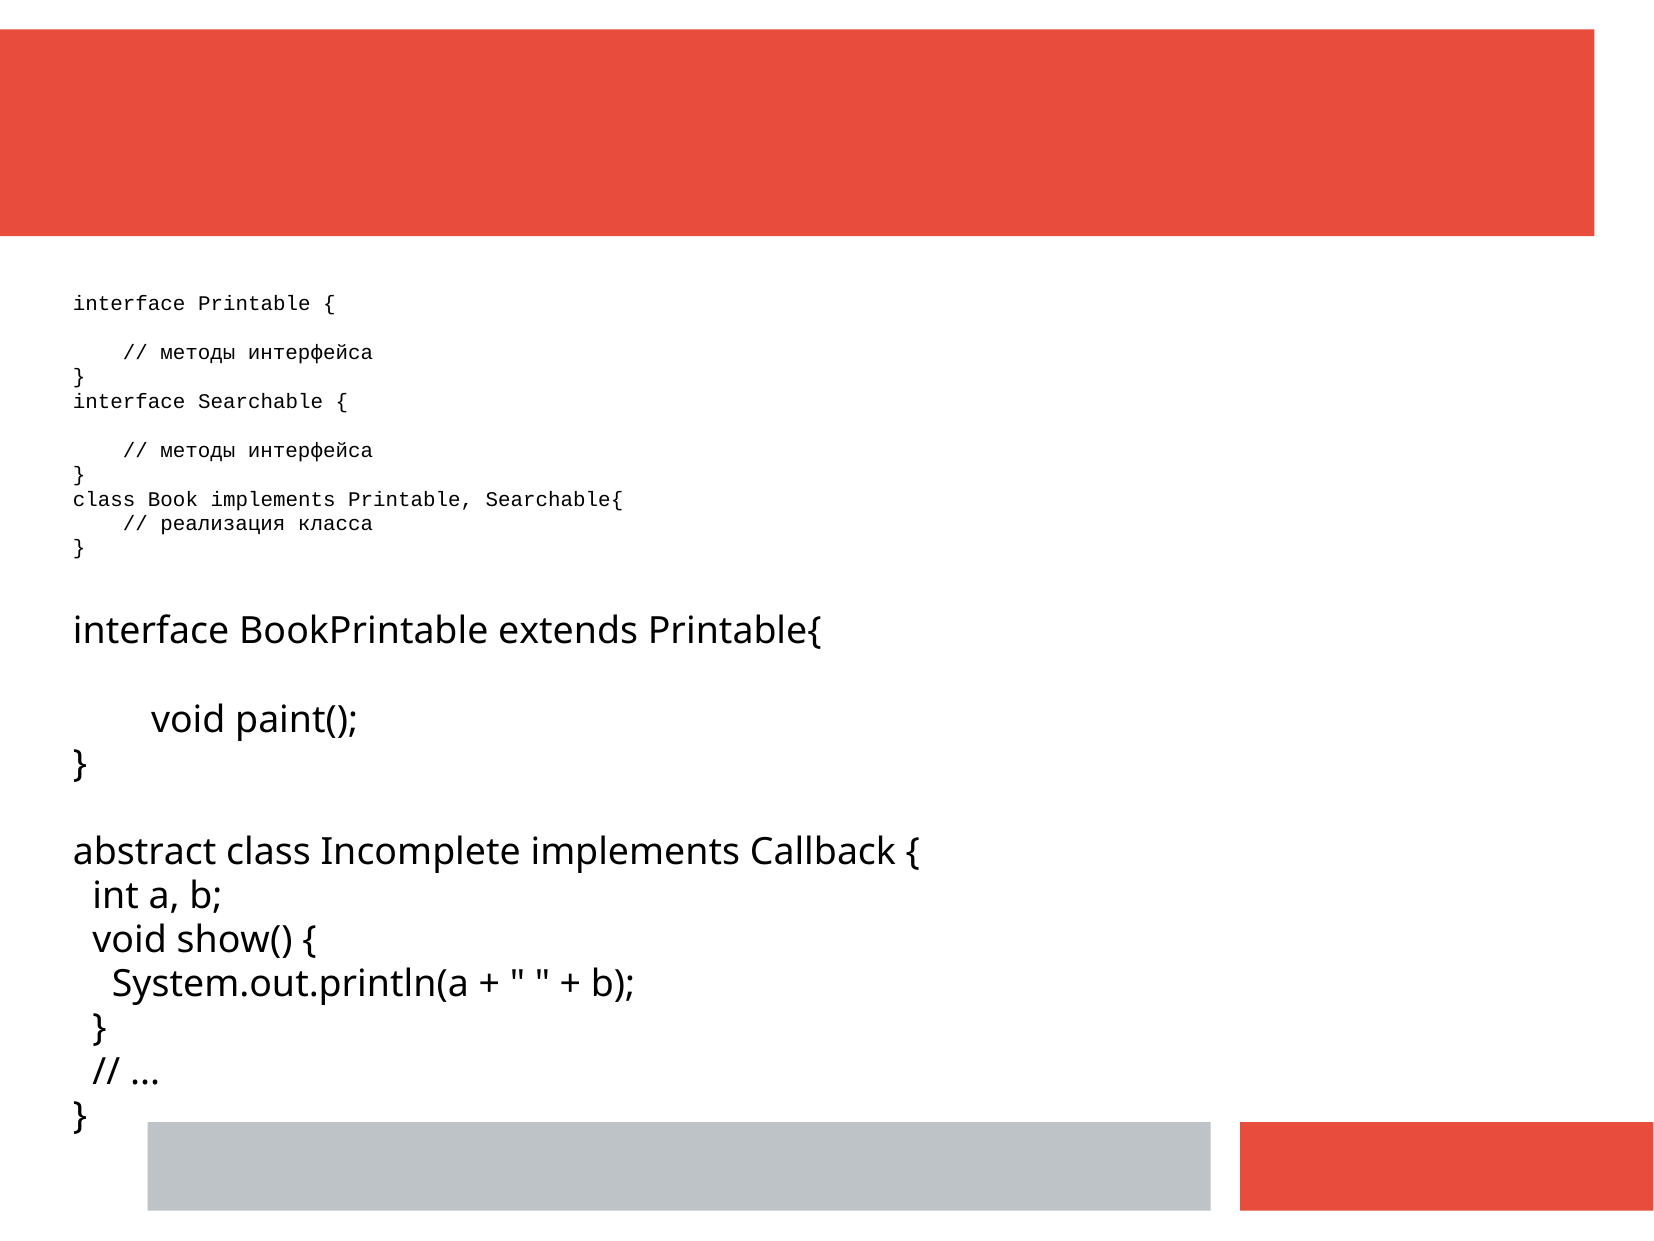

interface Printable {
 // методы интерфейса
}
interface Searchable {
 // методы интерфейса
}
class Book implements Printable, Searchable{
 // реализация класса
}
interface BookPrintable extends Printable{
 void paint();
}
abstract class Incomplete implements Callback {
 int a, b;
 void show() {
 System.out.println(a + " " + b);
 }
 // ...
}